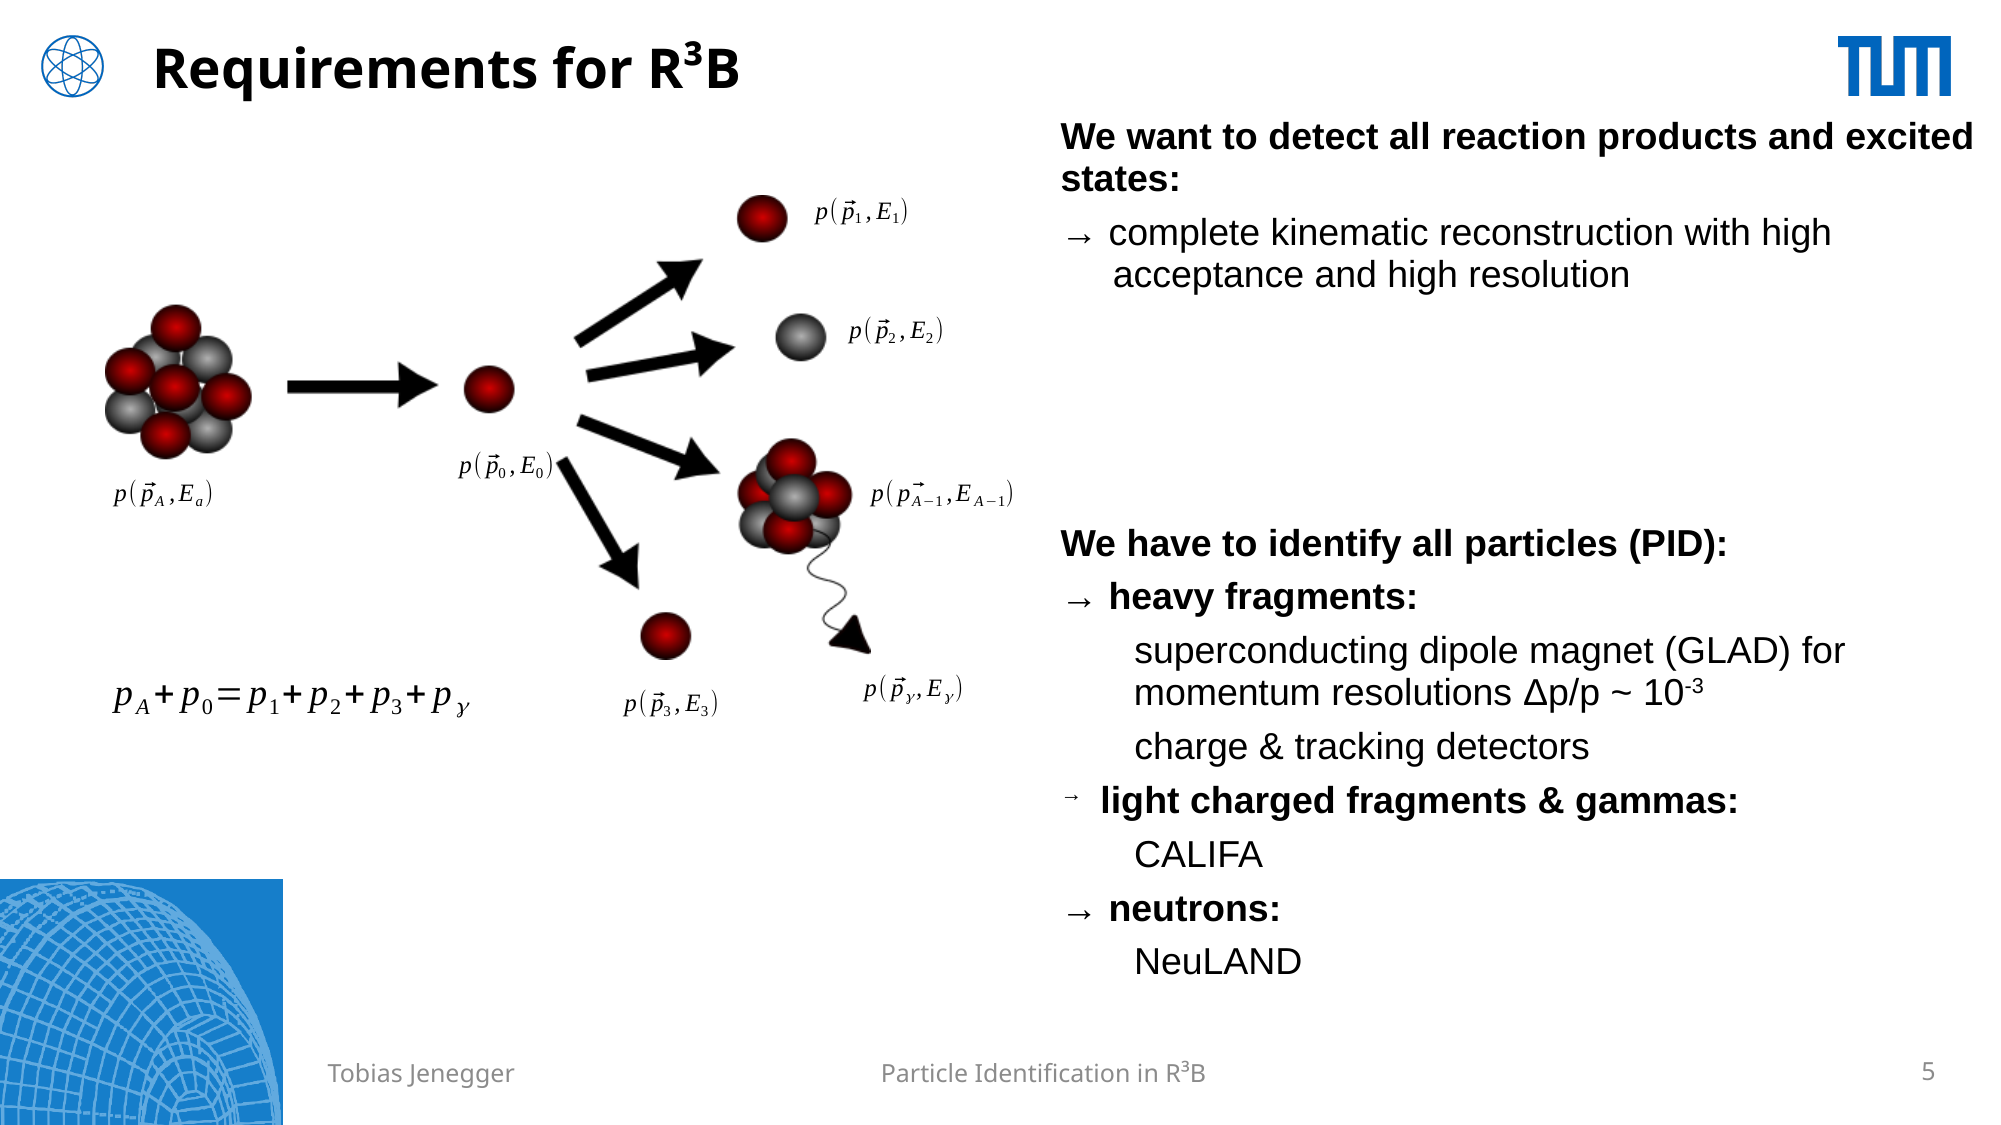

# Requirements for R³B
We want to detect all reaction products and excited states:
→ complete kinematic reconstruction with high acceptance and high resolution
We have to identify all particles (PID):
→ heavy fragments:
	superconducting dipole magnet (GLAD) for momentum resolutions Δp/p ~ 10-3
	charge & tracking detectors
→ light charged fragments & gammas:
 CALIFA
→ neutrons:
 NeuLAND
Tobias Jenegger
Particle Identification in R³B
5